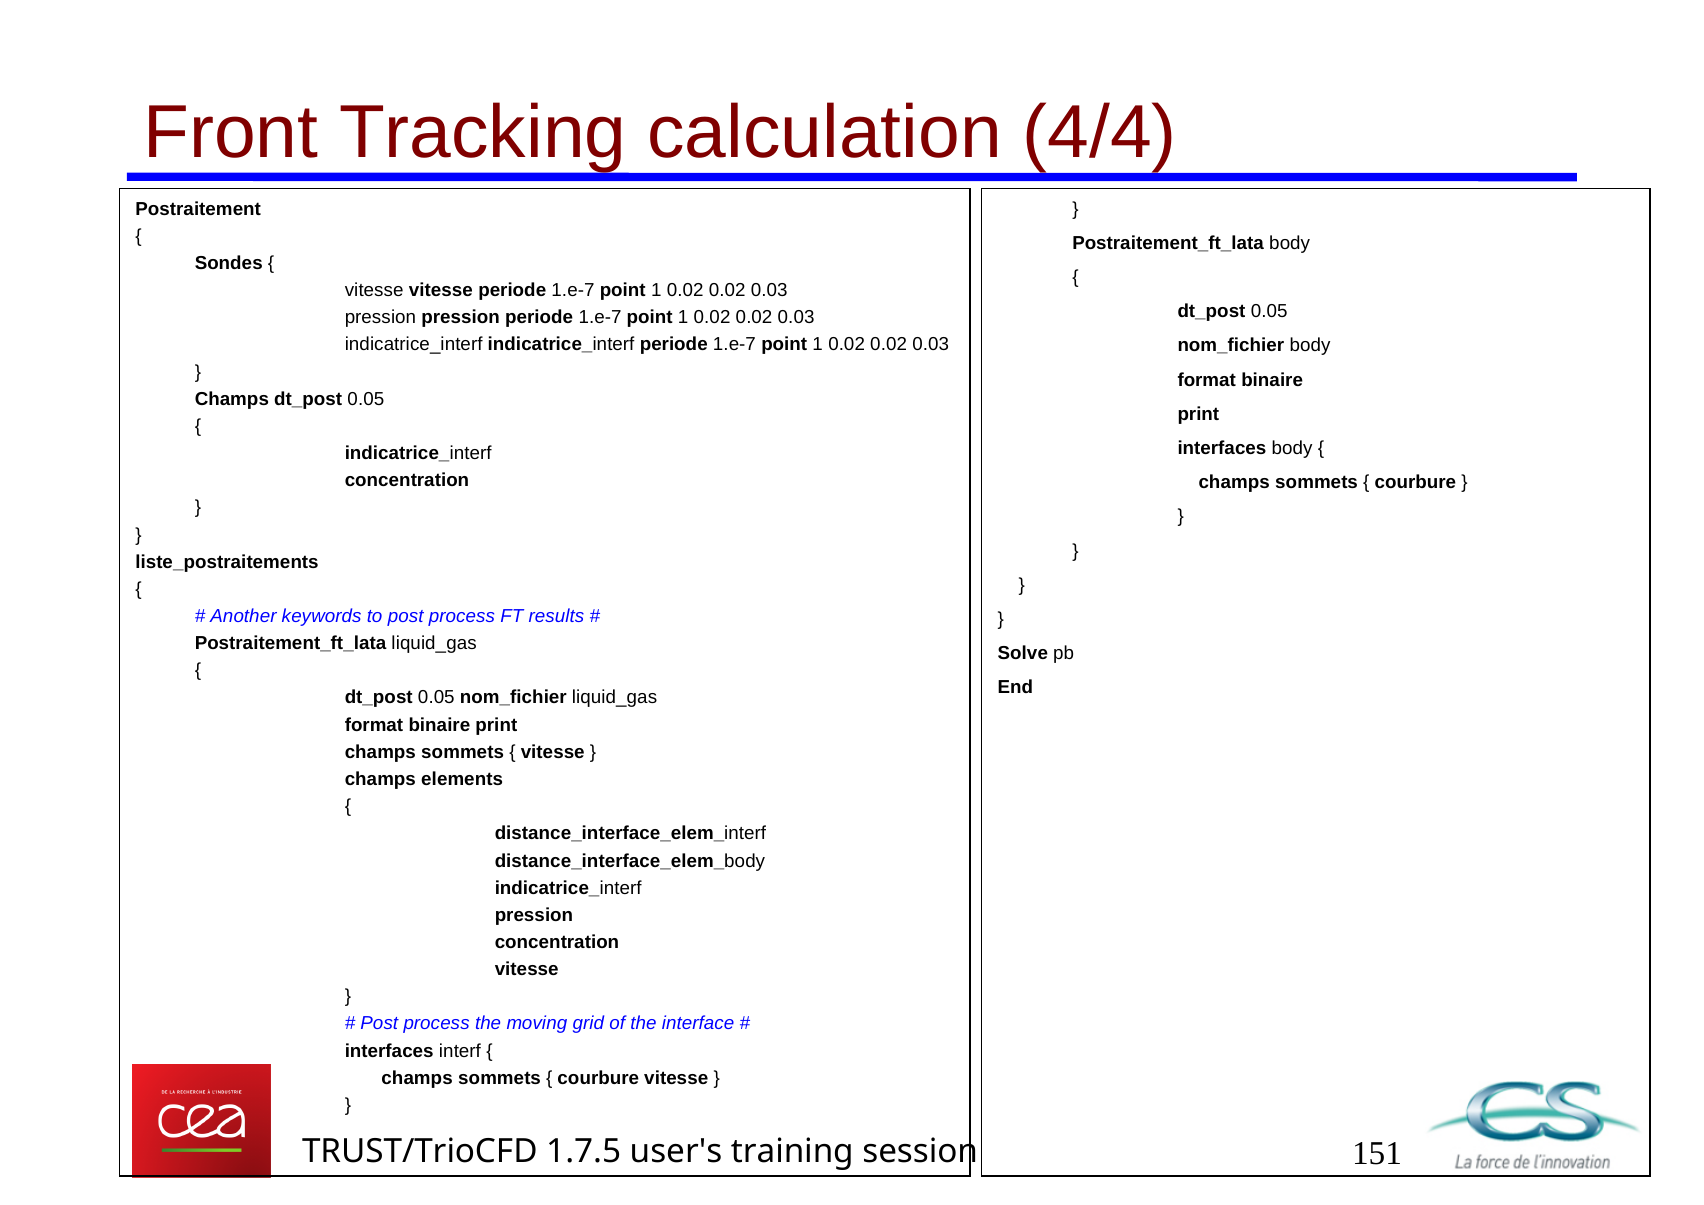

# Front Tracking calculation (4/4)
Postraitement
{
	Sondes {
		vitesse vitesse periode 1.e-7 point 1 0.02 0.02 0.03
		pression pression periode 1.e-7 point 1 0.02 0.02 0.03
		indicatrice_interf indicatrice_interf periode 1.e-7 point 1 0.02 0.02 0.03
	}
	Champs dt_post 0.05
	{
		indicatrice_interf
		concentration
	}
}
liste_postraitements
{
	# Another keywords to post process FT results #
	Postraitement_ft_lata liquid_gas
	{
		dt_post 0.05 nom_fichier liquid_gas
		format binaire print
		champs sommets { vitesse }
		champs elements
		{
			distance_interface_elem_interf
			distance_interface_elem_body
			indicatrice_interf
			pression
			concentration
			vitesse
		}
		# Post process the moving grid of the interface #
		interfaces interf {
		 champs sommets { courbure vitesse }
		}
	}
	Postraitement_ft_lata body
	{
		dt_post 0.05
		nom_fichier body
		format binaire
		print
		interfaces body {
		 champs sommets { courbure }
		}
	}
 }
}
Solve pb
End
TRUST/TrioCFD 1.7.5 user's training session
151